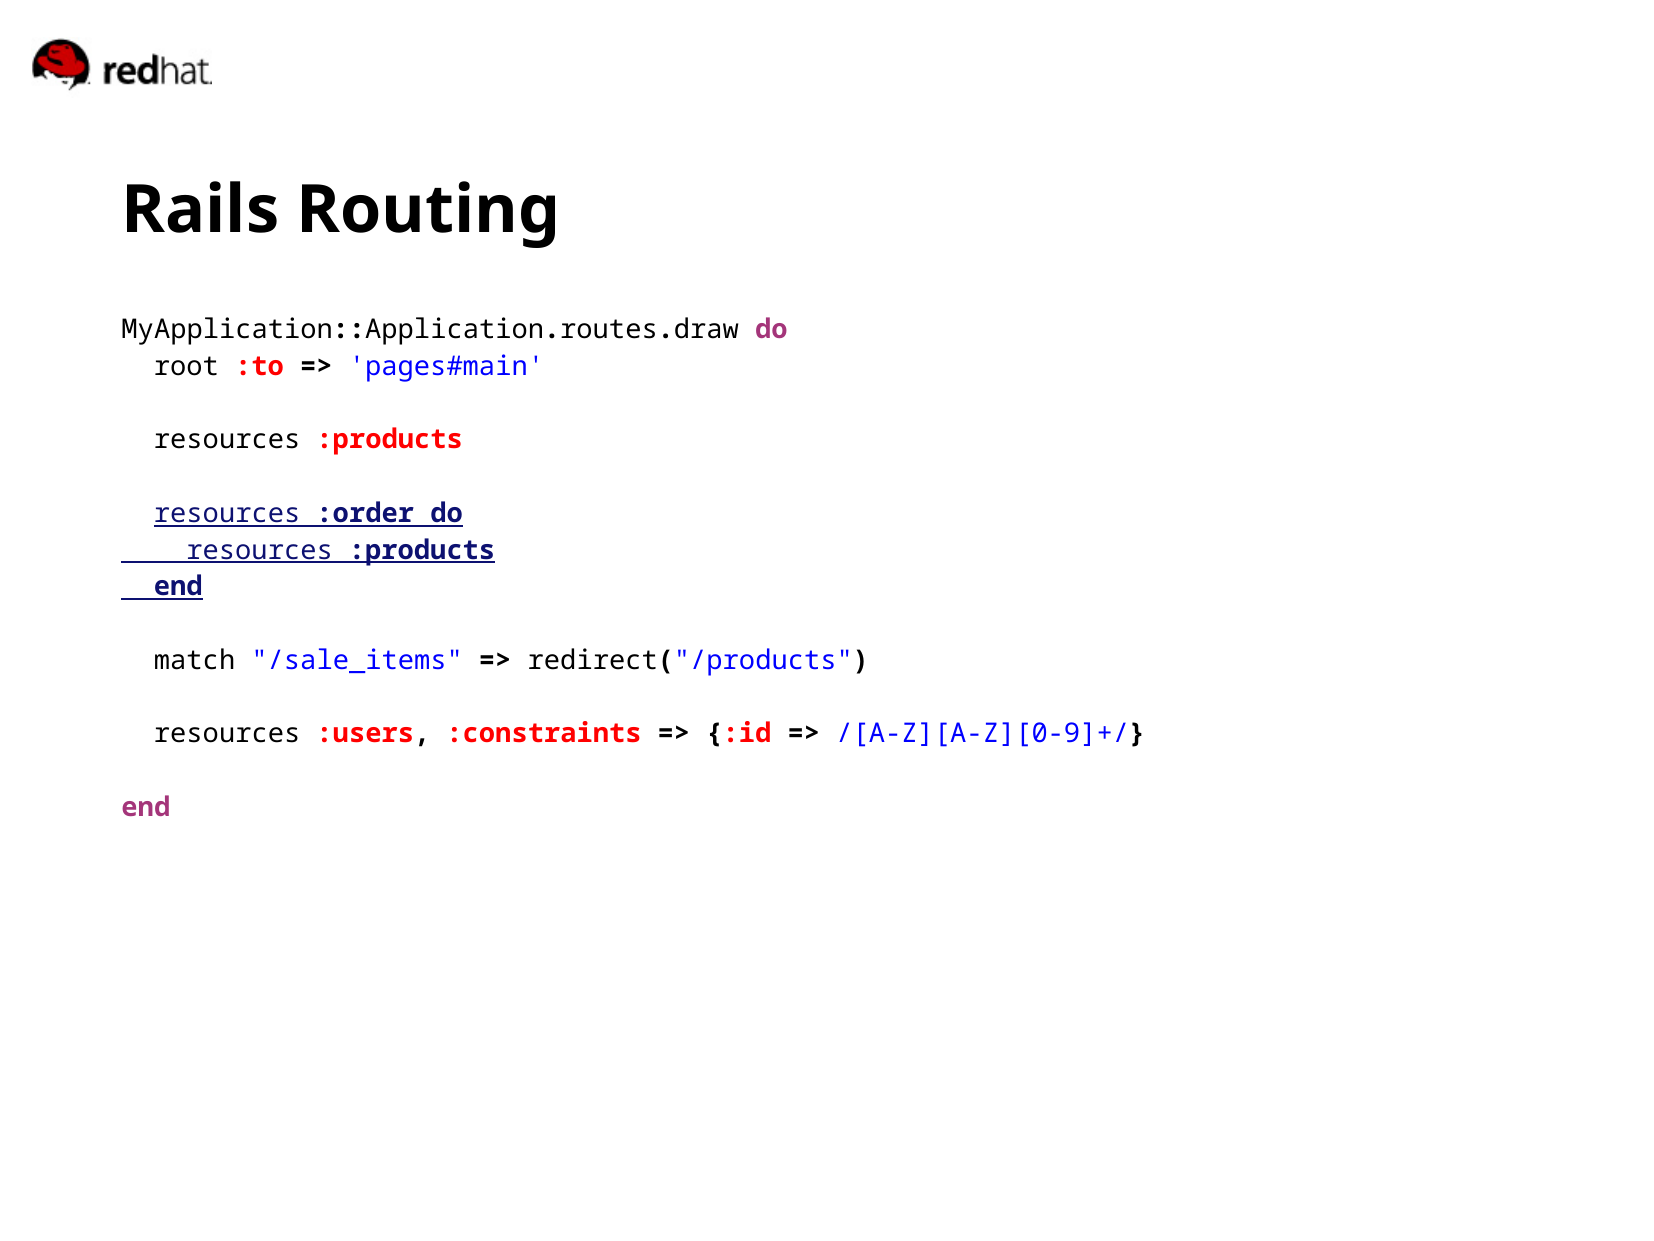

# Rails Routing
MyApplication::Application.routes.draw do
 root :to => 'pages#main'
 resources :products
 resources :order do
 resources :products
 end
 match "/sale_items" => redirect("/products")
 resources :users, :constraints => {:id => /[A-Z][A-Z][0-9]+/}
end